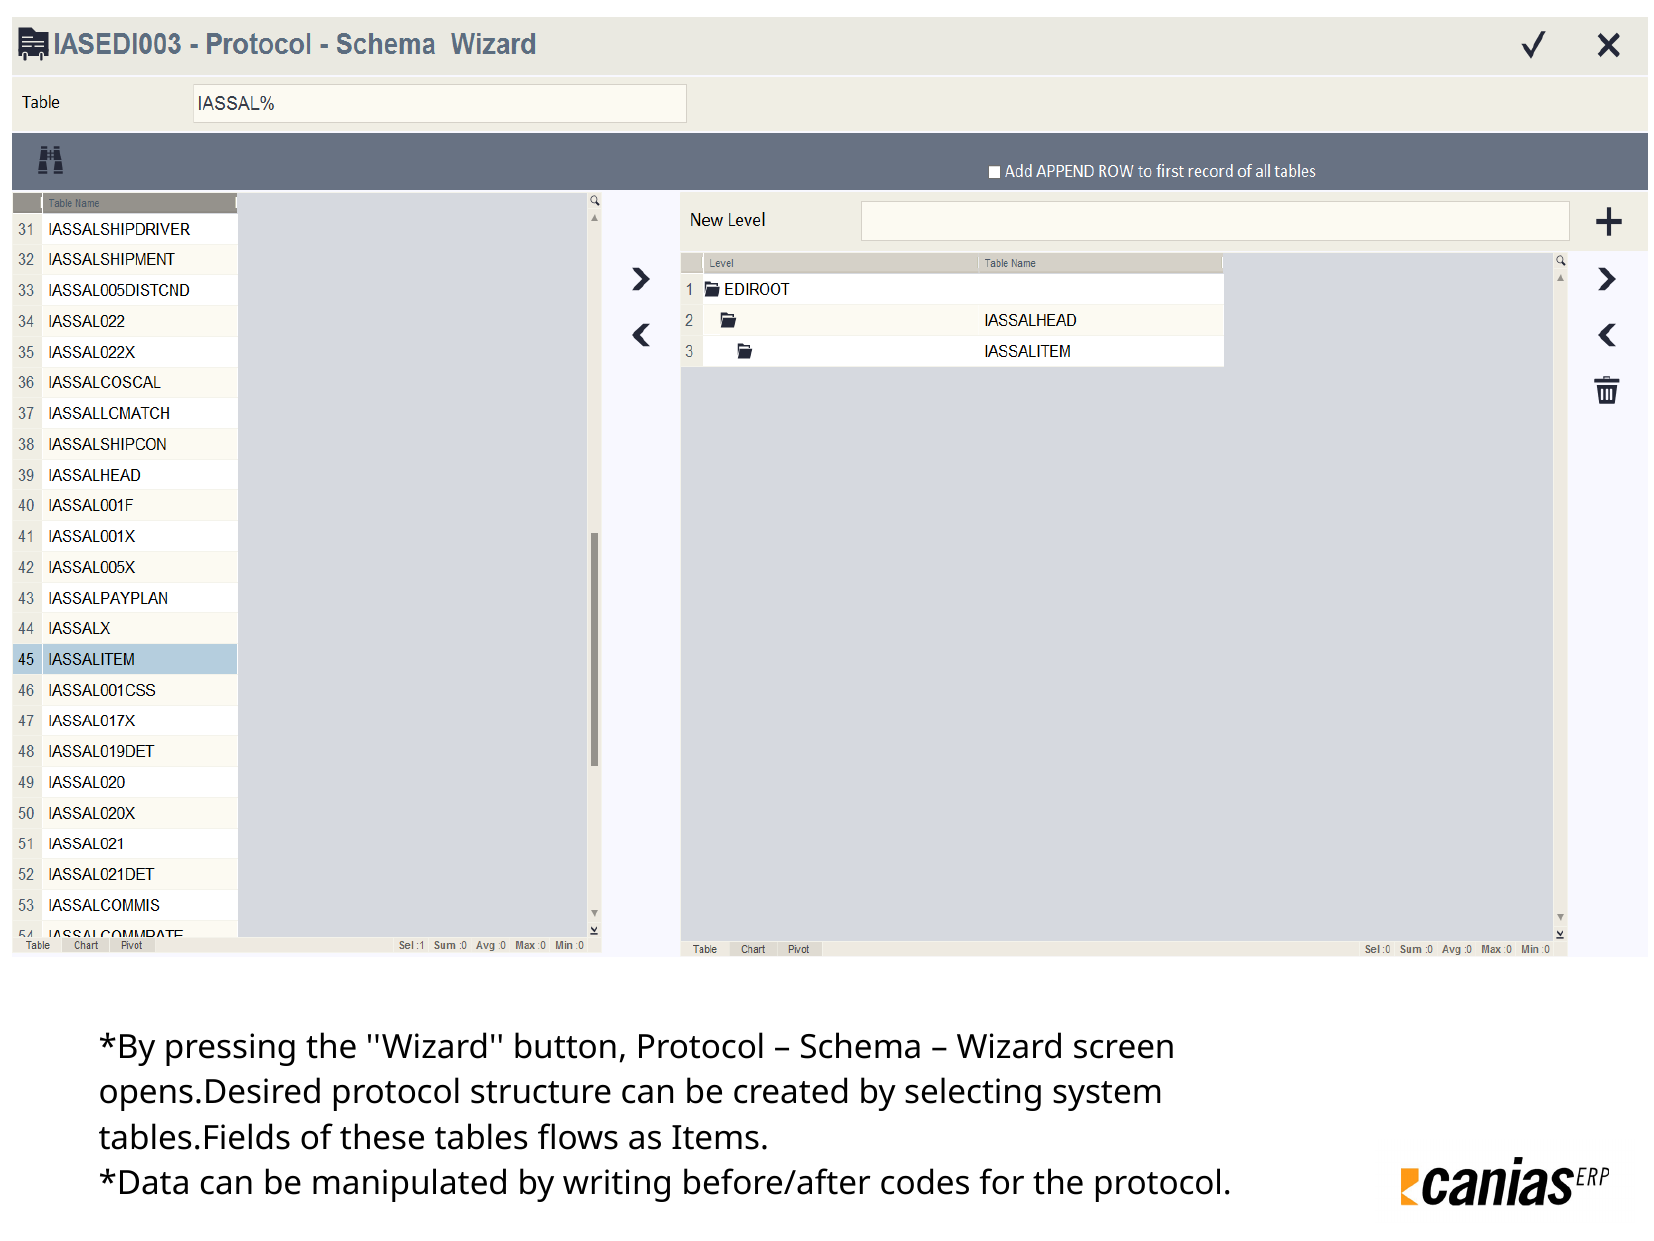

*By pressing the ''Wizard'' button, Protocol – Schema – Wizard screen opens.Desired protocol structure can be created by selecting system tables.Fields of these tables flows as Items.
*Data can be manipulated by writing before/after codes for the protocol.